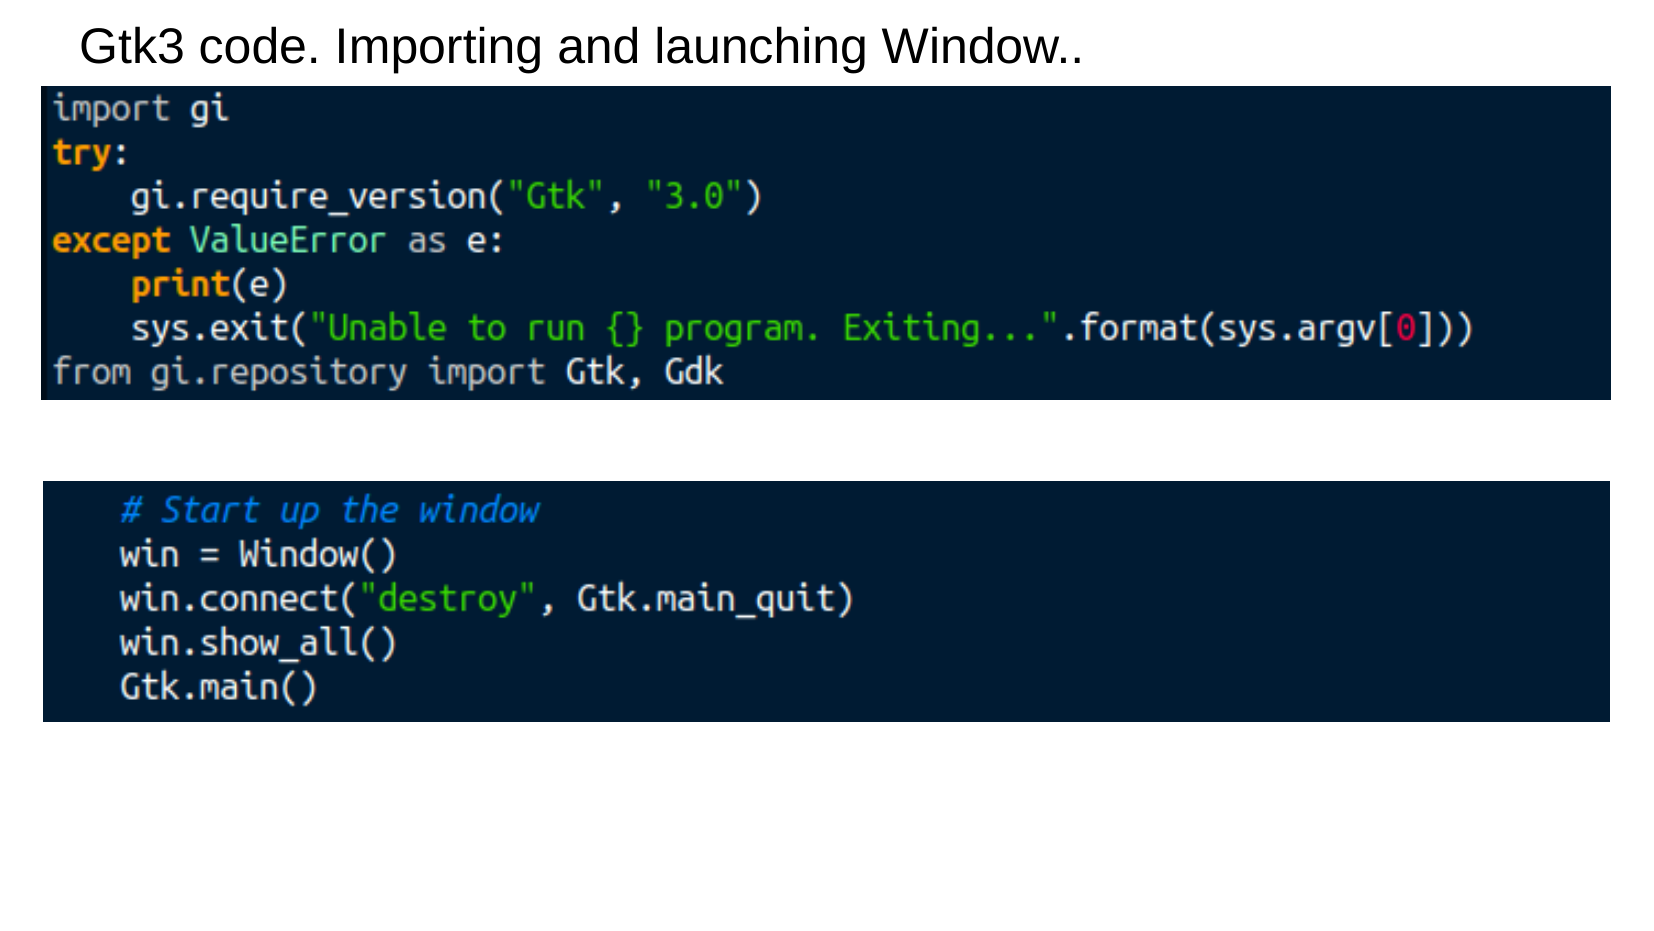

# Gtk3 code. Importing and launching Window..